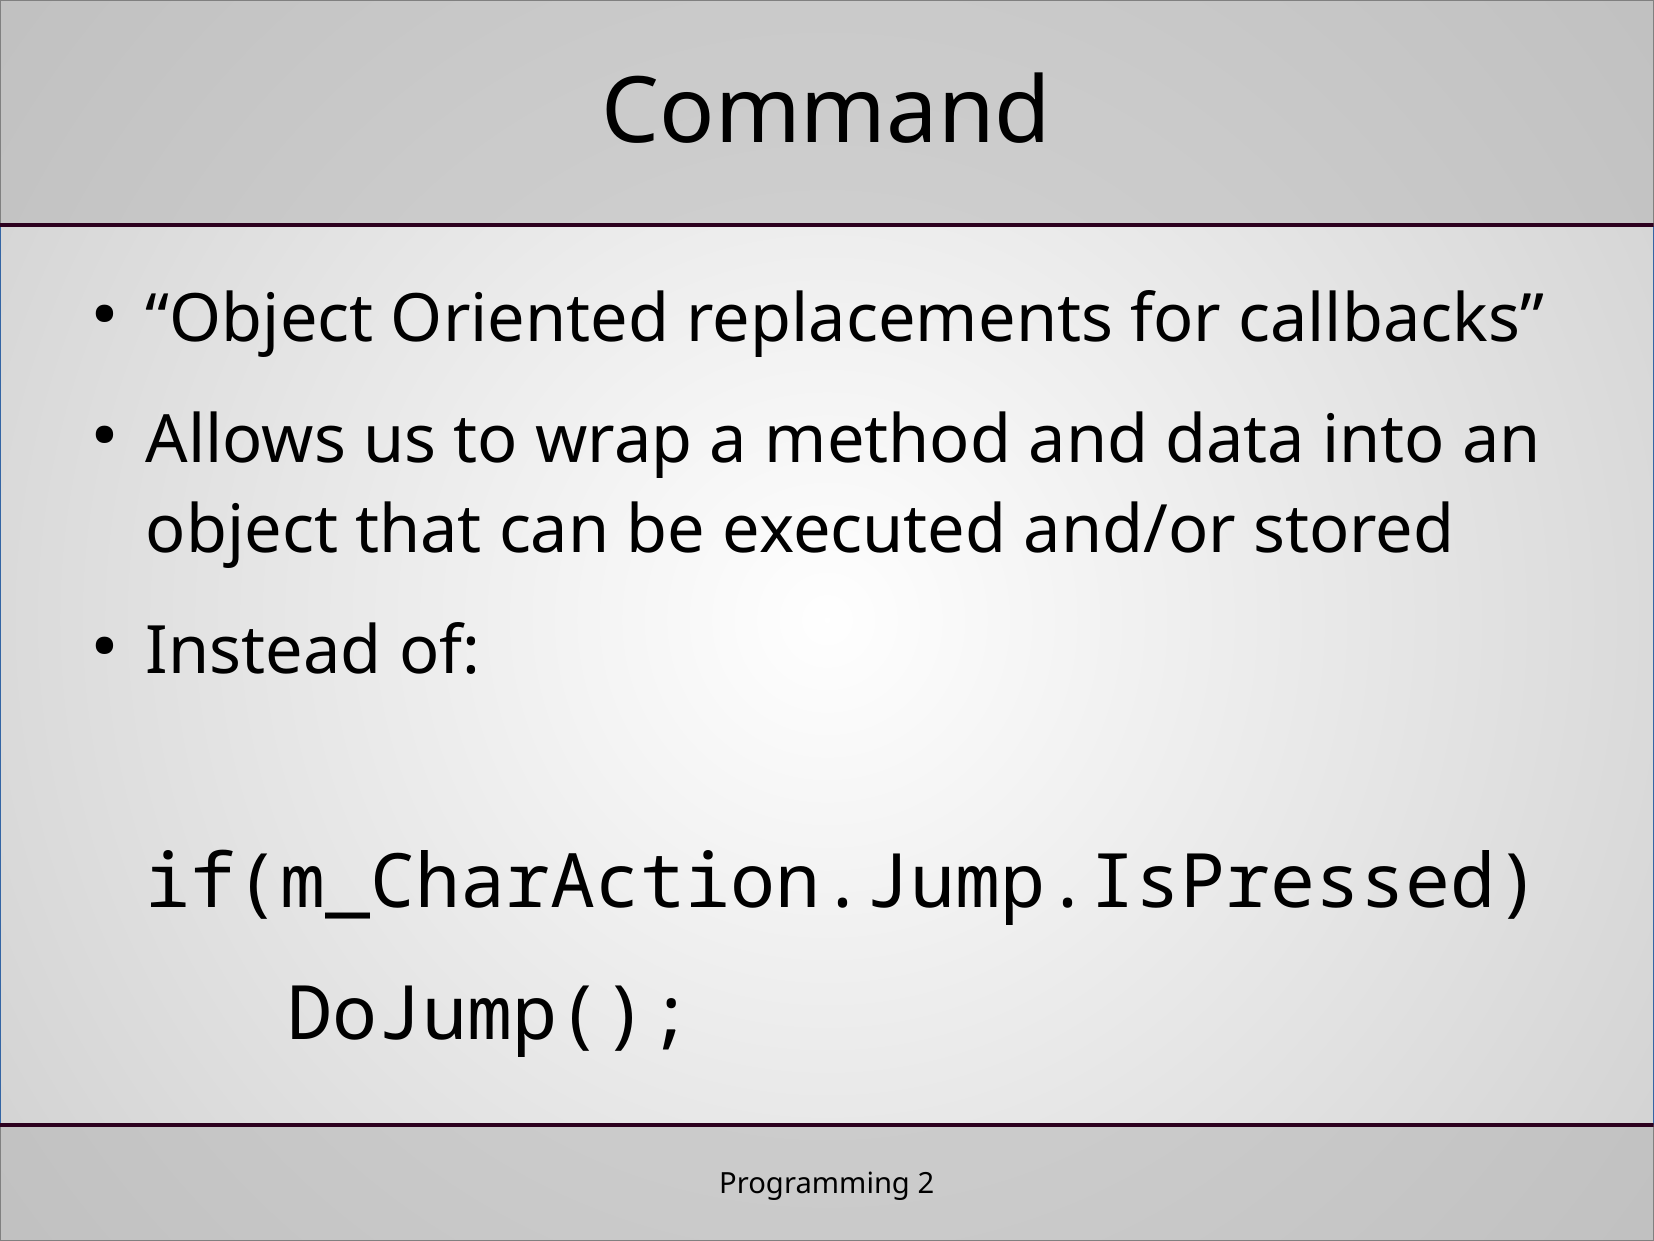

# Command
“Object Oriented replacements for callbacks”
Allows us to wrap a method and data into an object that can be executed and/or stored
Instead of:
if(m_CharAction.Jump.IsPressed)
DoJump();